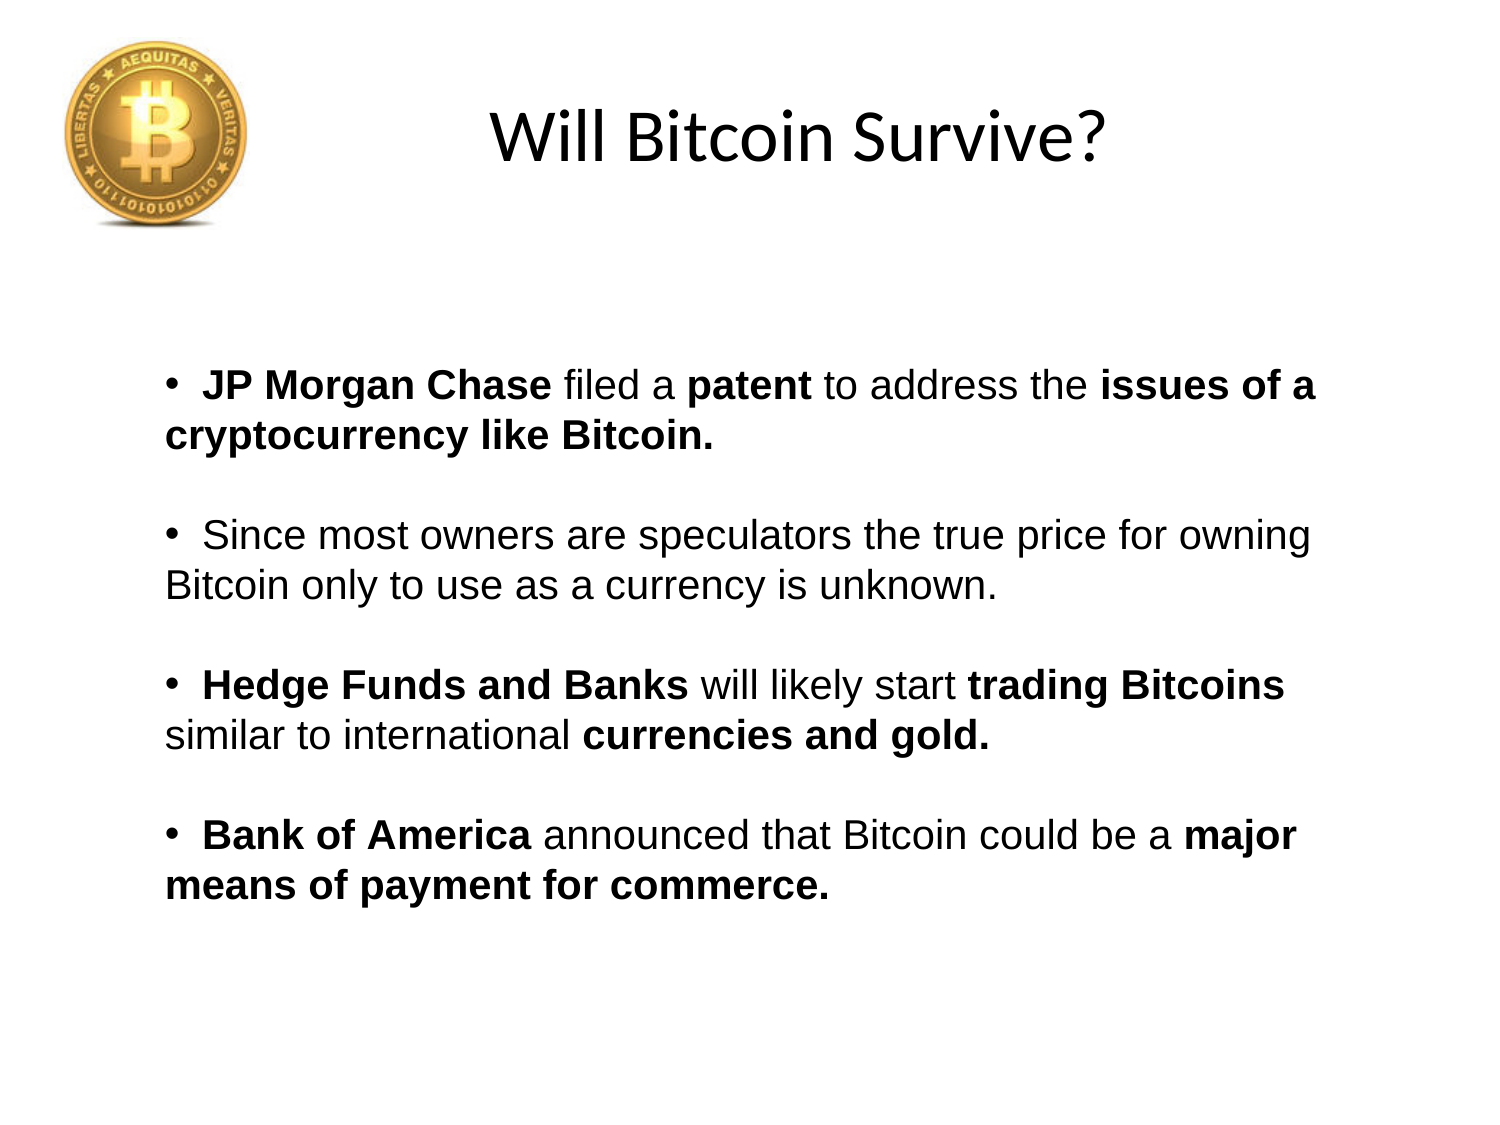

Will Bitcoin Survive?
 JP Morgan Chase filed a patent to address the issues of a cryptocurrency like Bitcoin.
 Since most owners are speculators the true price for owning Bitcoin only to use as a currency is unknown.
 Hedge Funds and Banks will likely start trading Bitcoins similar to international currencies and gold.
 Bank of America announced that Bitcoin could be a major means of payment for commerce.